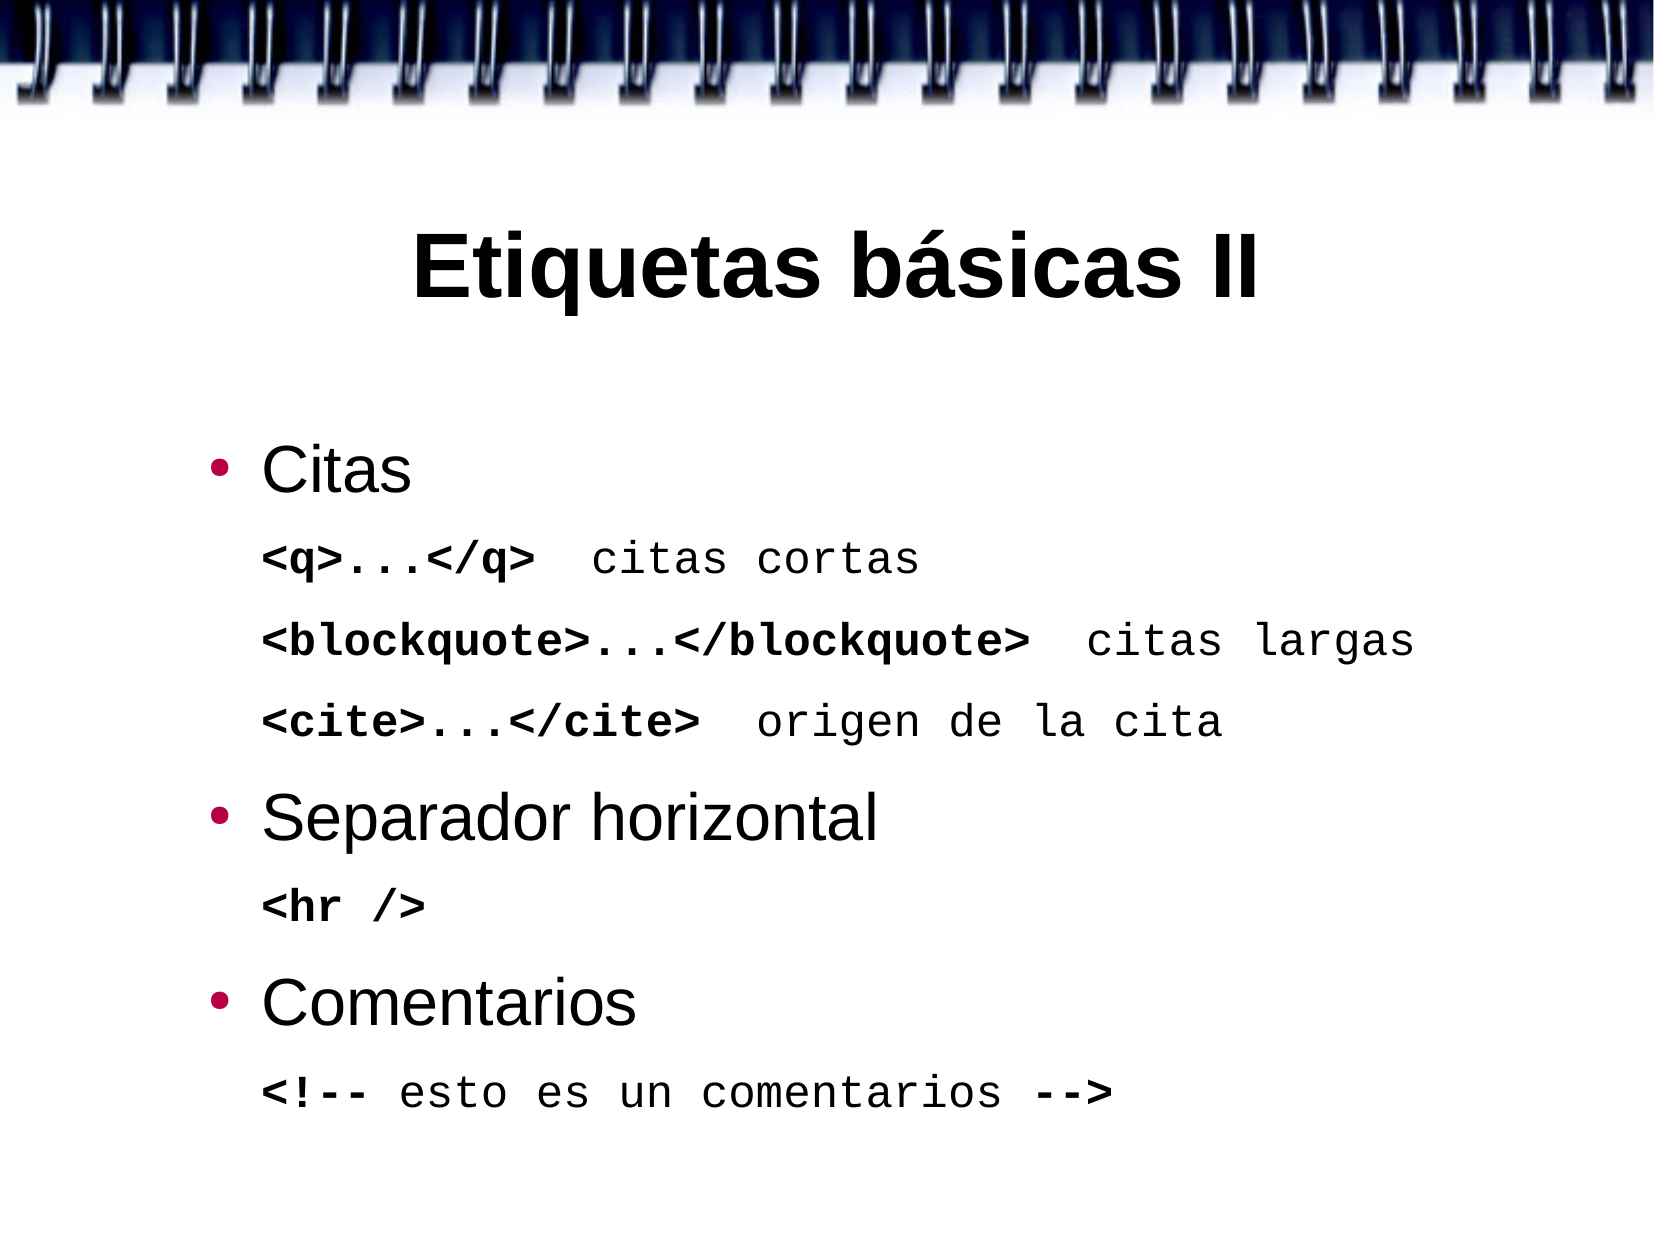

# Etiquetas básicas II
Citas
<q>...</q> citas cortas
<blockquote>...</blockquote> citas largas
<cite>...</cite> origen de la cita
Separador horizontal
<hr />
Comentarios
<!-- esto es un comentarios -->